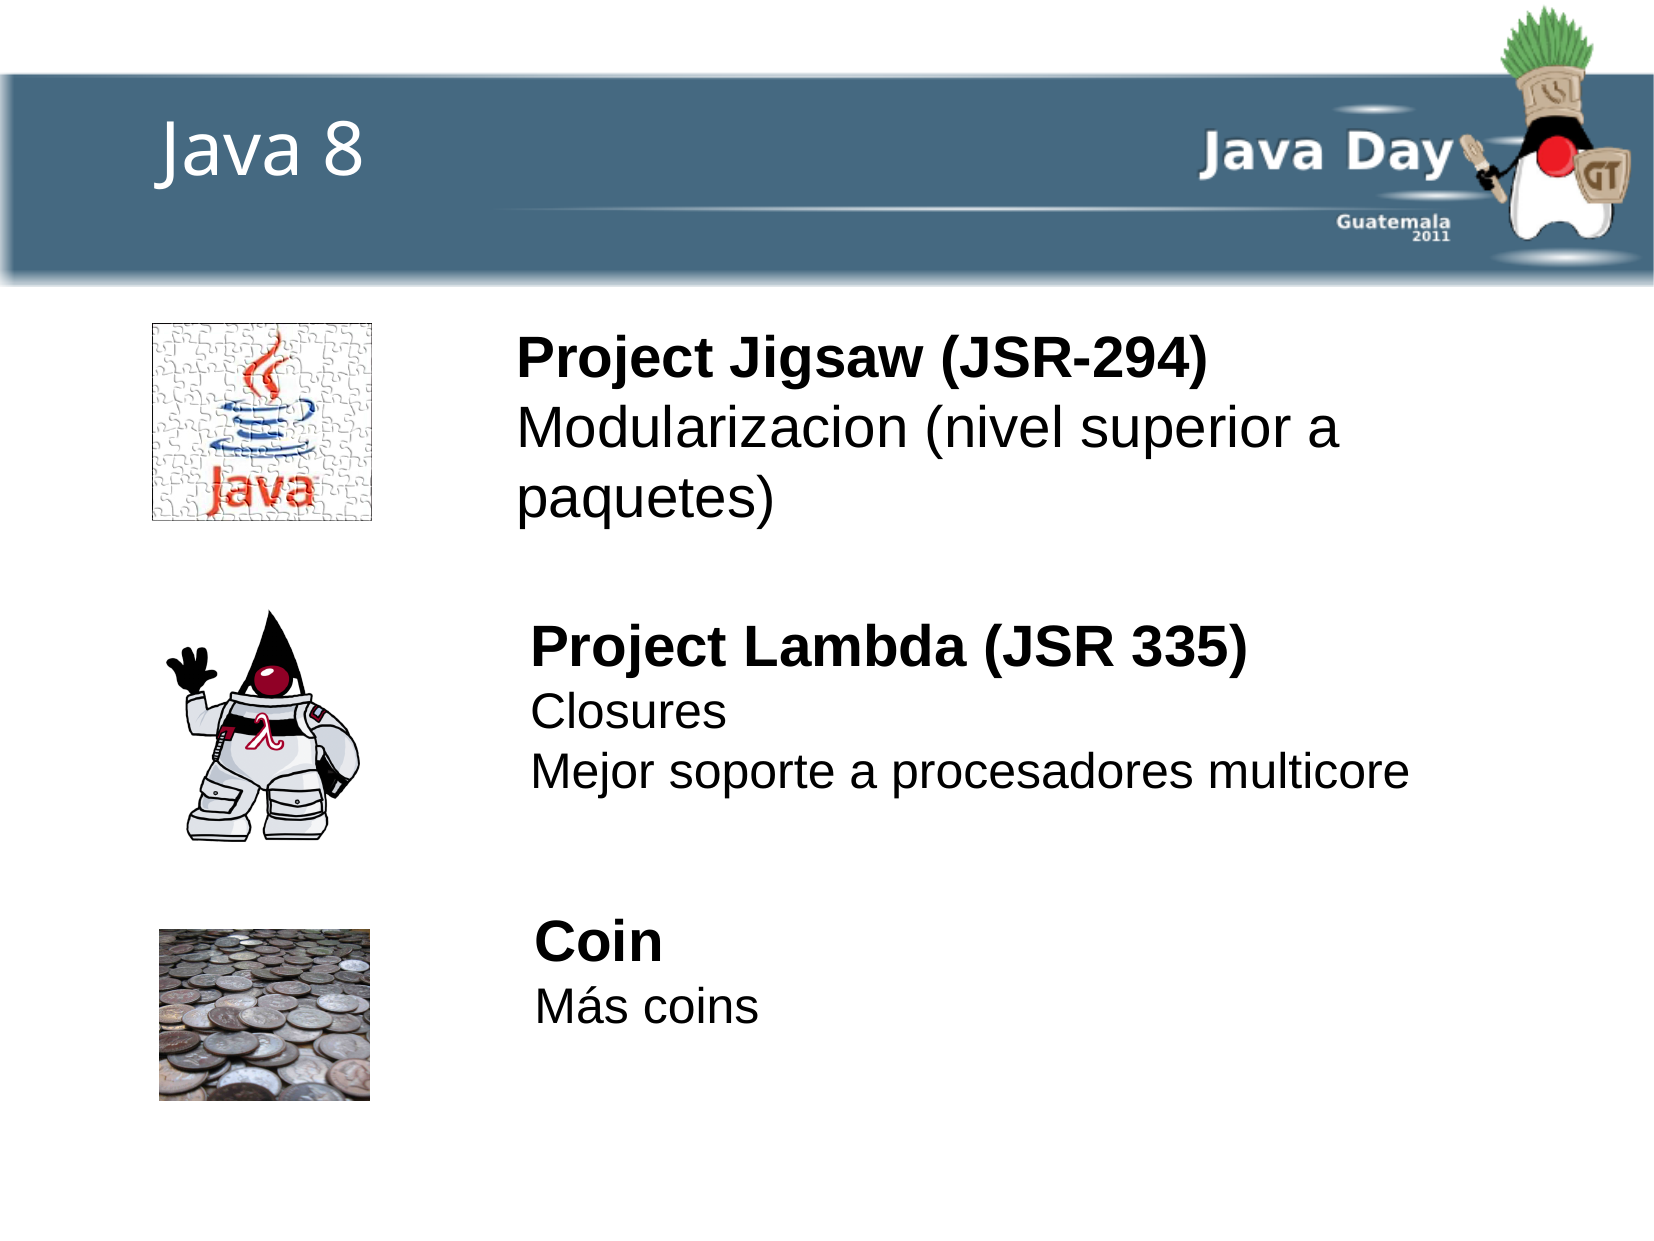

# Java 8
Project Jigsaw (JSR-294)
Modularizacion (nivel superior a paquetes)
Project Lambda (JSR 335)
Closures
Mejor soporte a procesadores multicore
Coin
Más coins